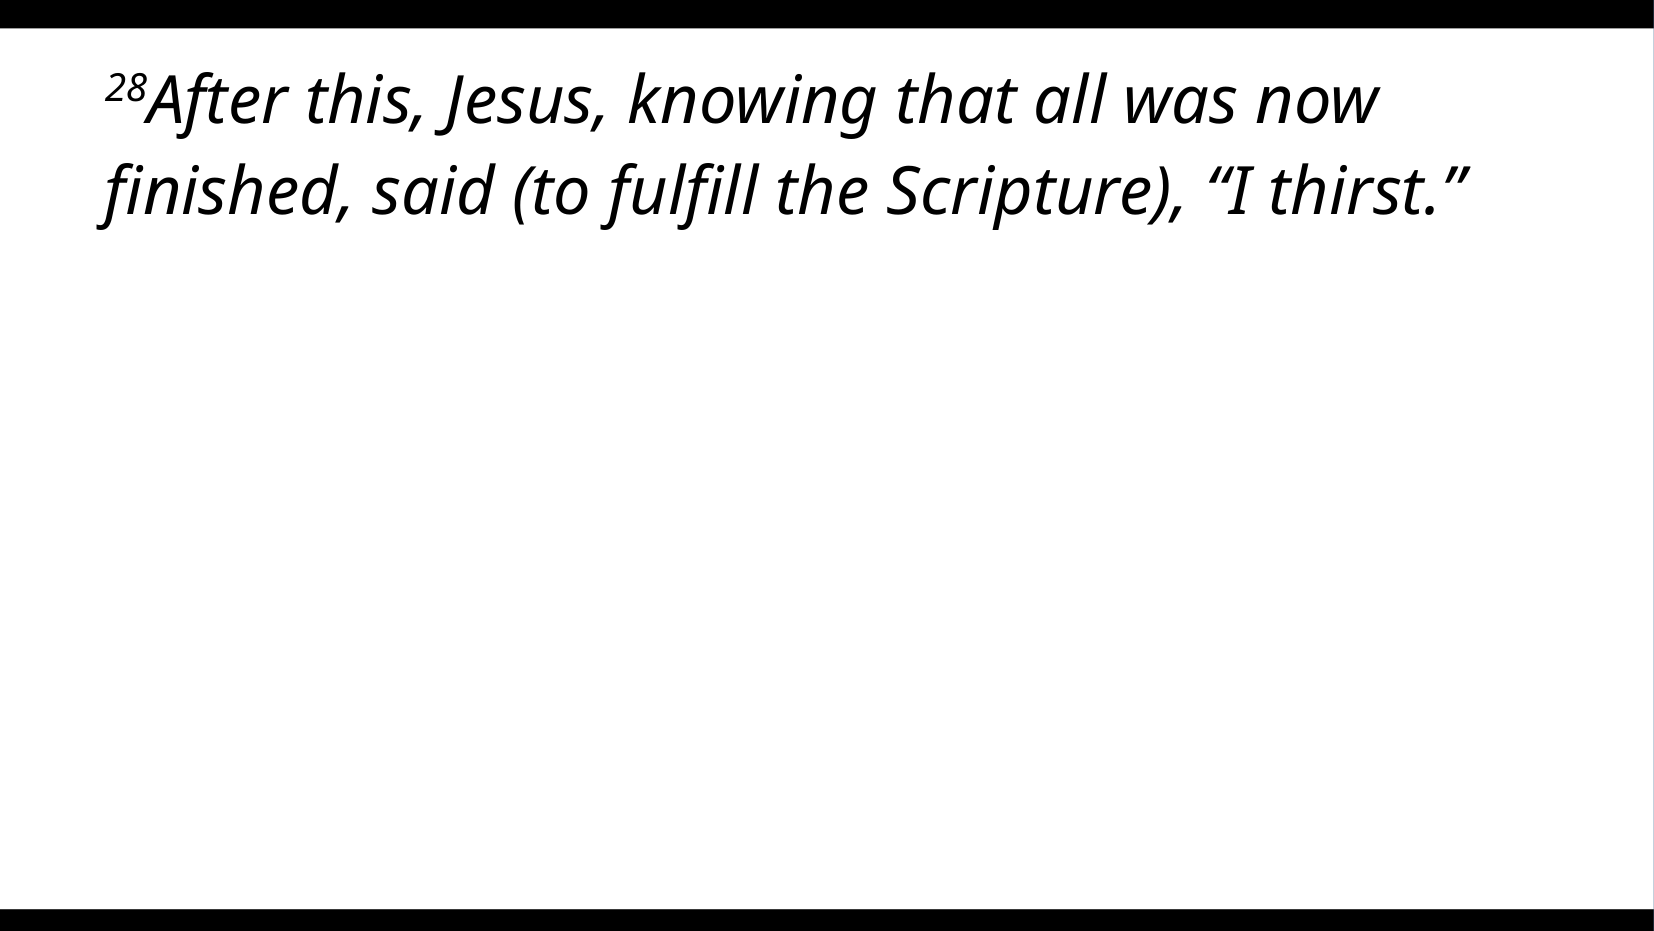

28After this, Jesus, knowing that all was now finished, said (to fulfill the Scripture), “I thirst.”